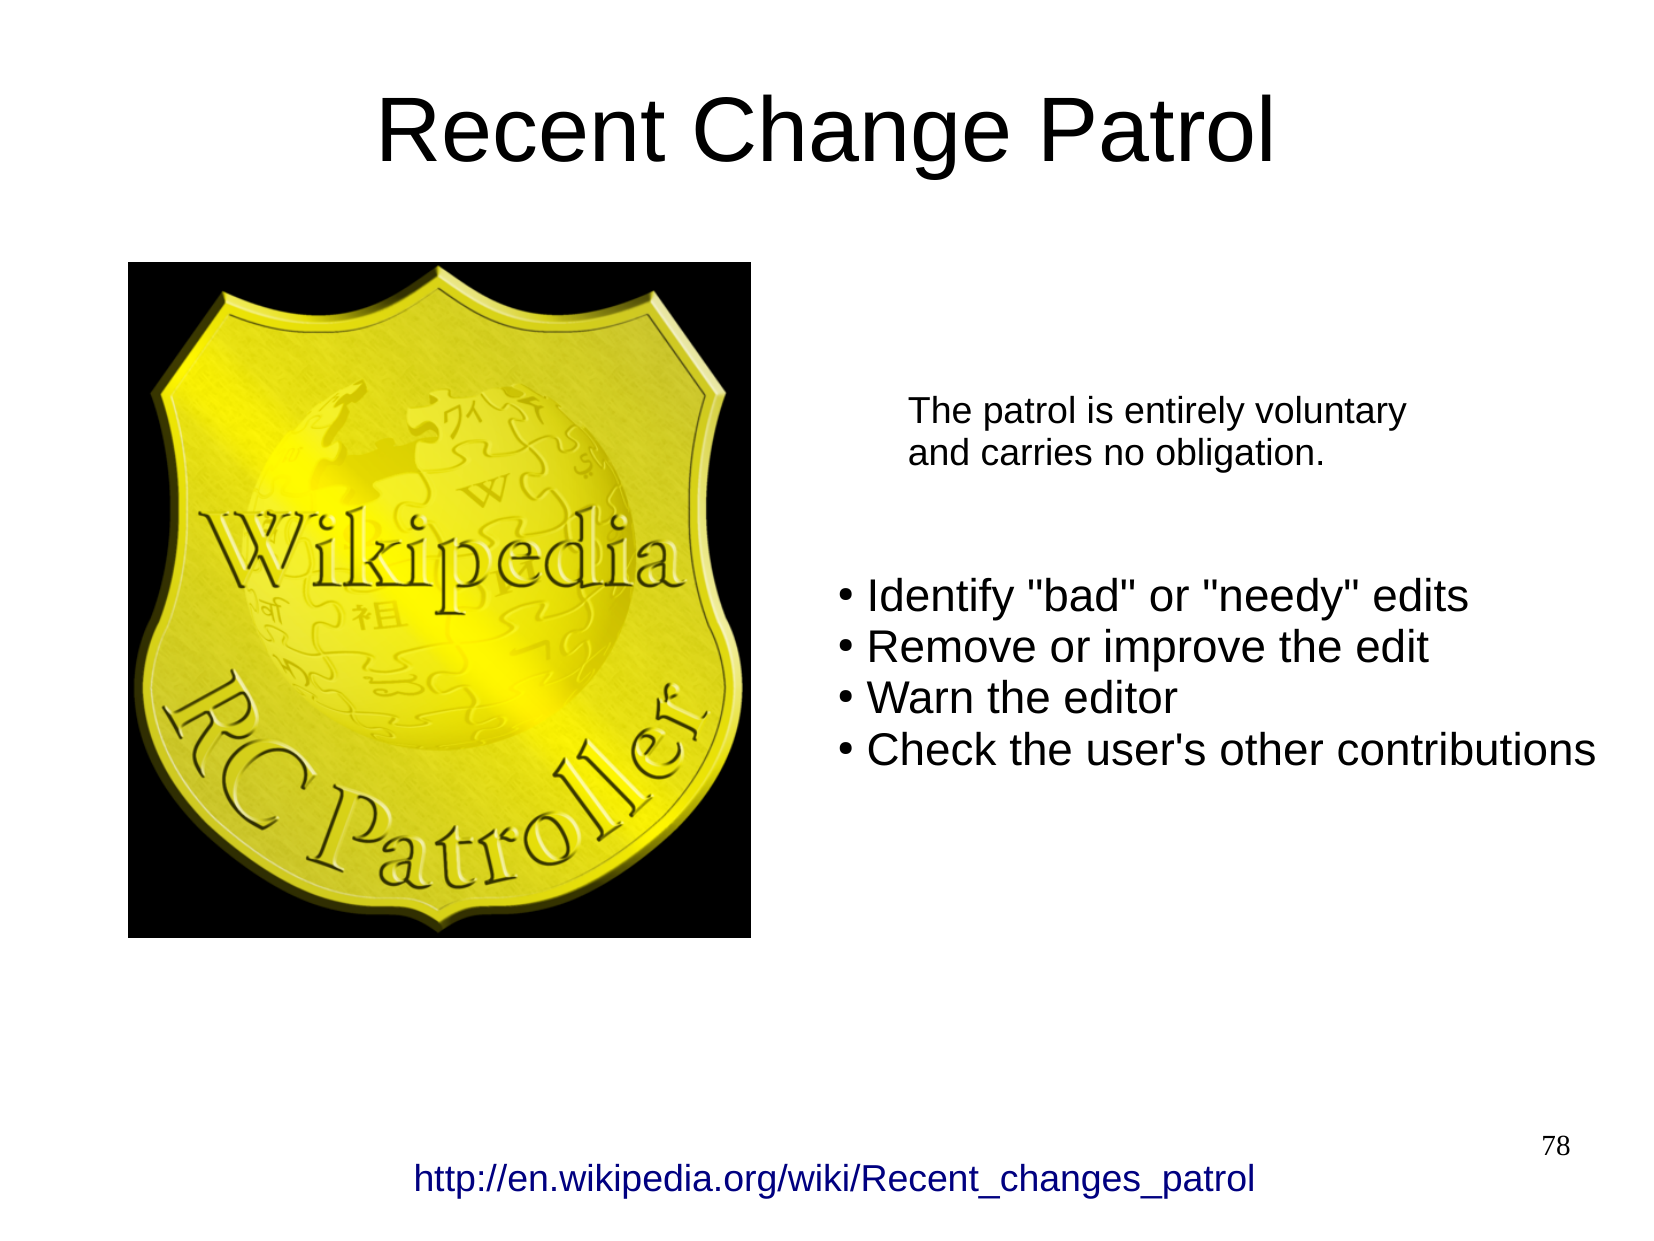

# Recent Change Patrol
The patrol is entirely voluntary
and carries no obligation.
 Identify "bad" or "needy" edits
 Remove or improve the edit
 Warn the editor
 Check the user's other contributions
78
http://en.wikipedia.org/wiki/Recent_changes_patrol